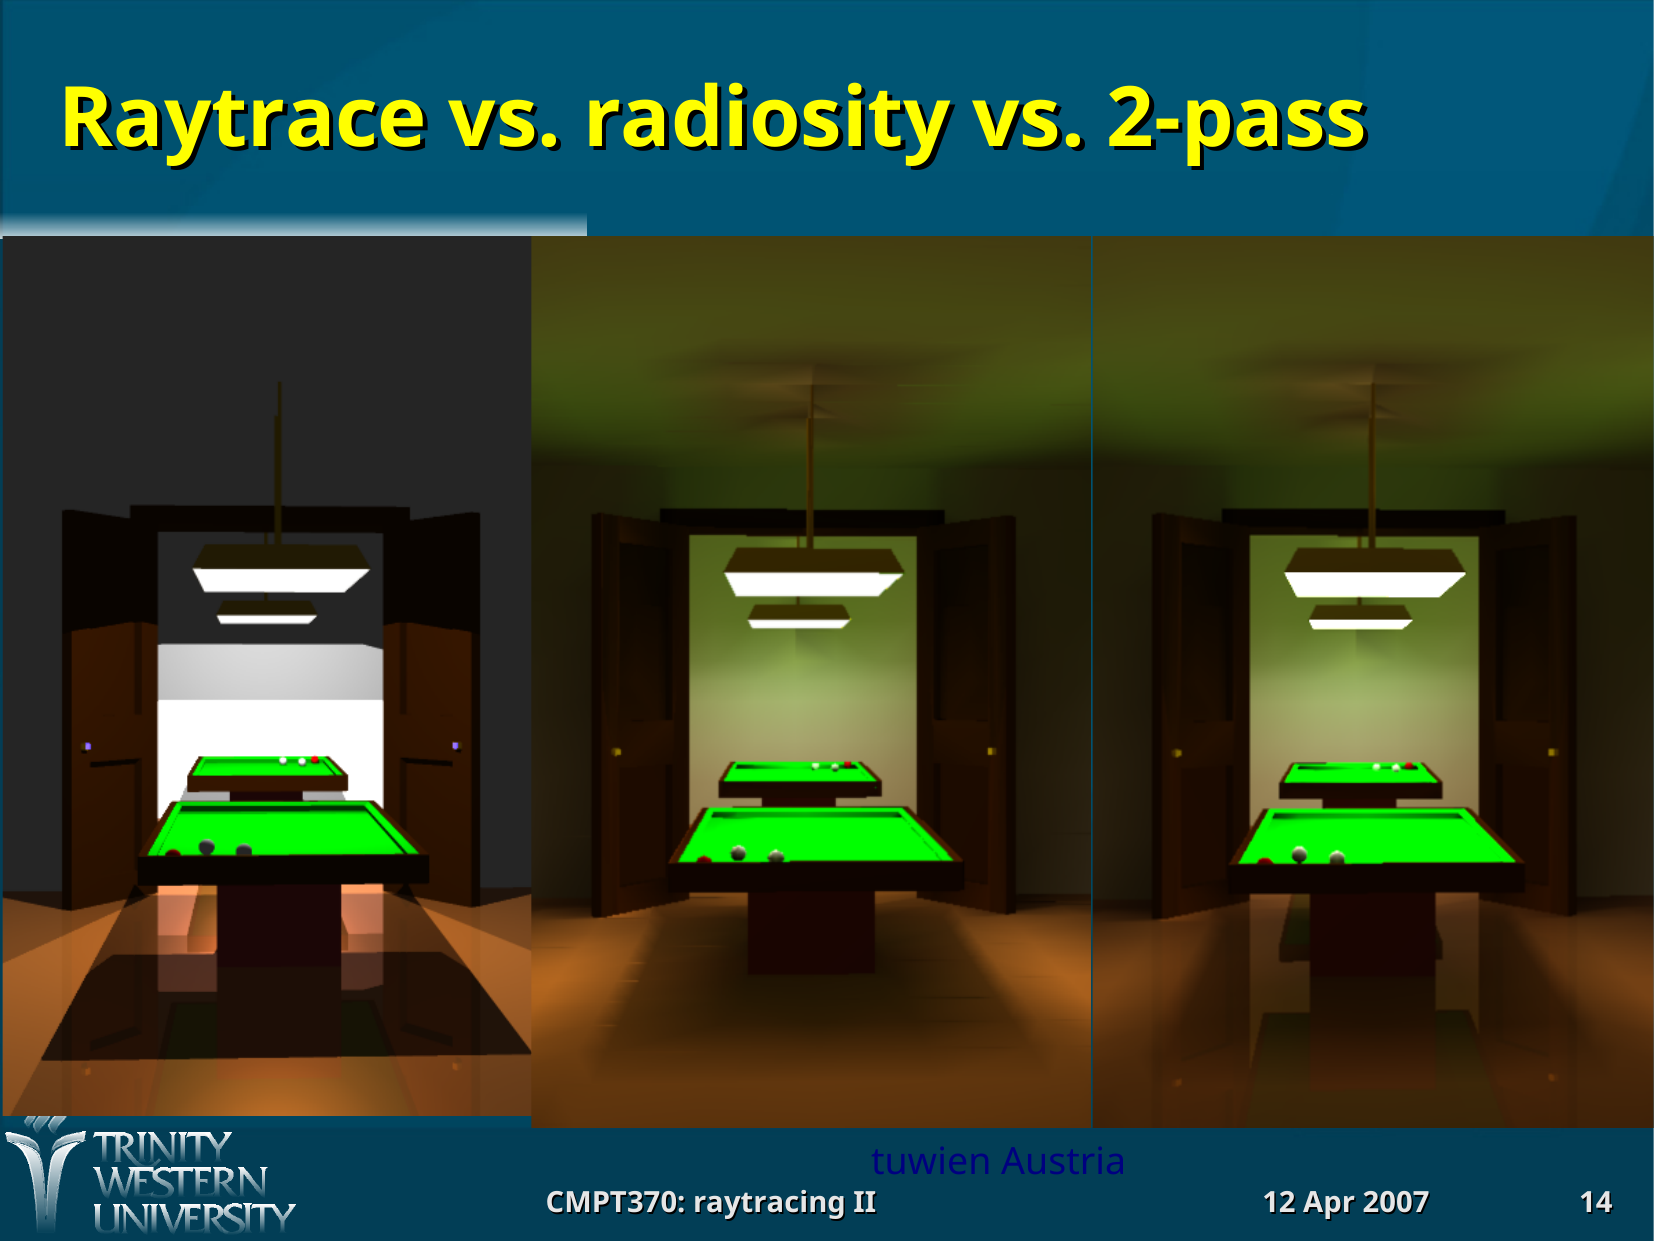

# Raytrace vs. radiosity vs. 2-pass
tuwien Austria
CMPT370: raytracing II
12 Apr 2007
14